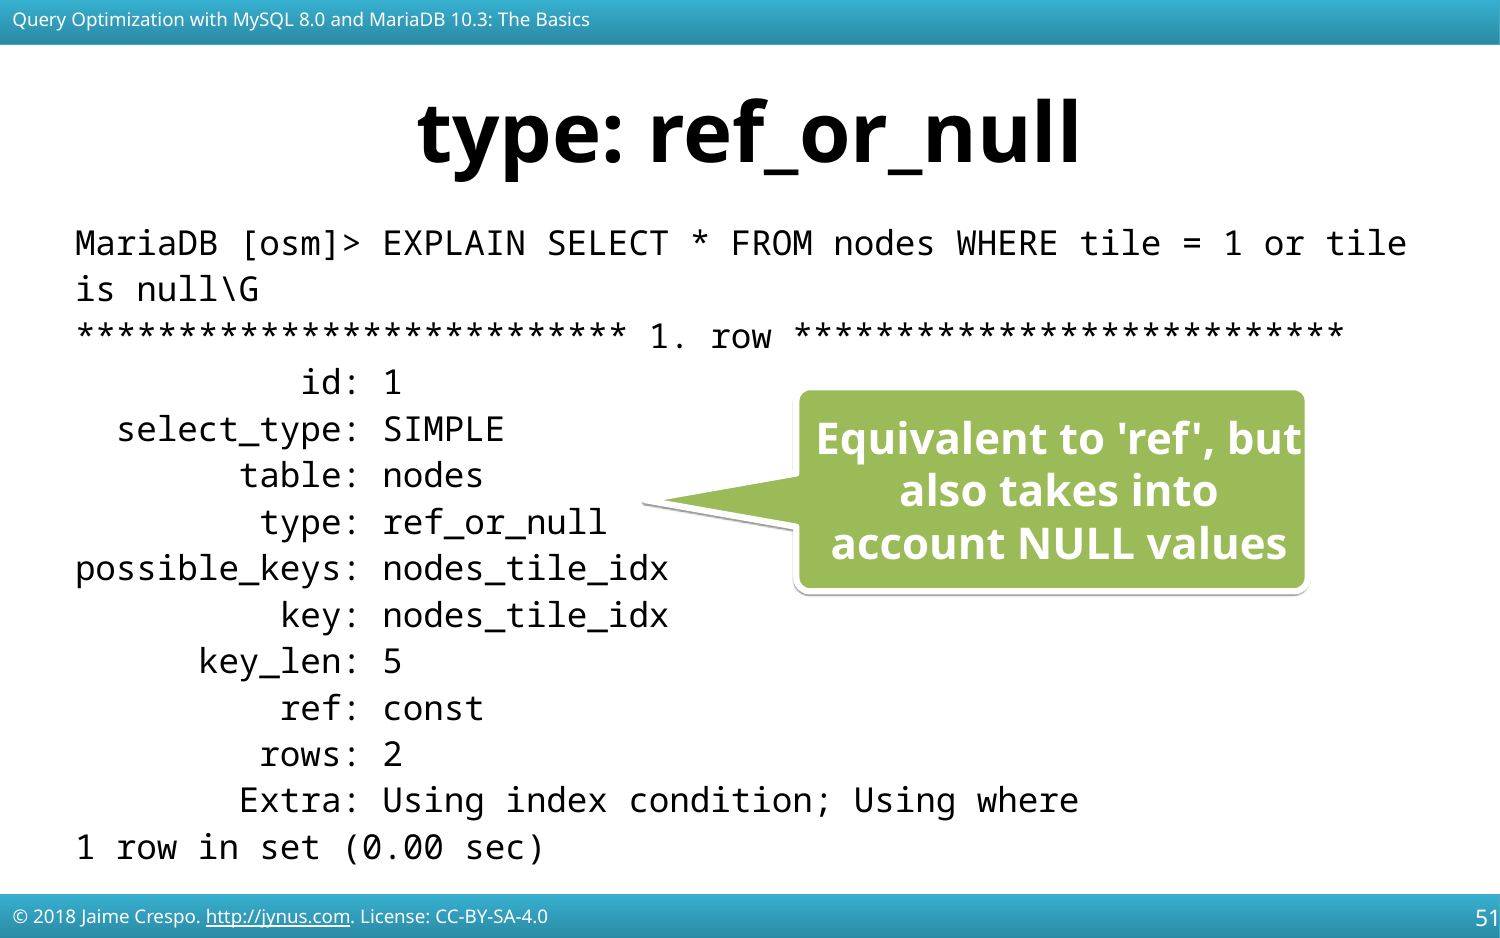

# type: ref_or_null
MariaDB [osm]> EXPLAIN SELECT * FROM nodes WHERE tile = 1 or tile is null\G
*************************** 1. row ***************************
 id: 1
 select_type: SIMPLE
 table: nodes
 type: ref_or_null
possible_keys: nodes_tile_idx
 key: nodes_tile_idx
 key_len: 5
 ref: const
 rows: 2
 Extra: Using index condition; Using where
1 row in set (0.00 sec)
Equivalent to 'ref', but also takes into account NULL values